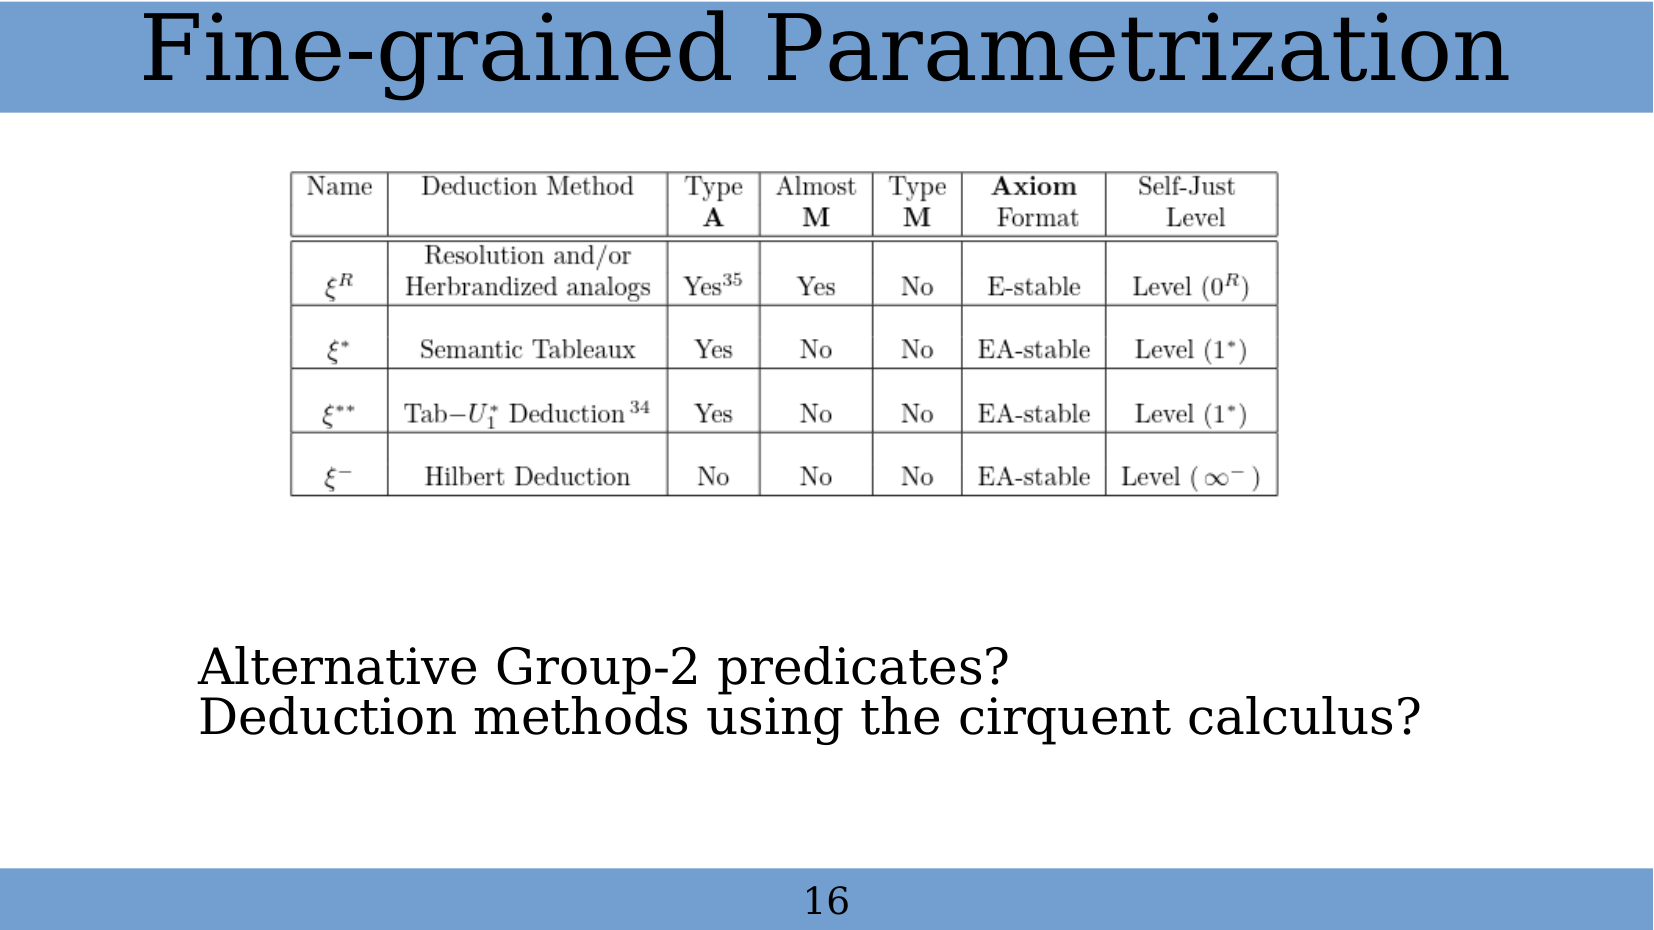

Fine-grained Parametrization
#
Alternative Group-2 predicates?
Deduction methods using the cirquent calculus?
16